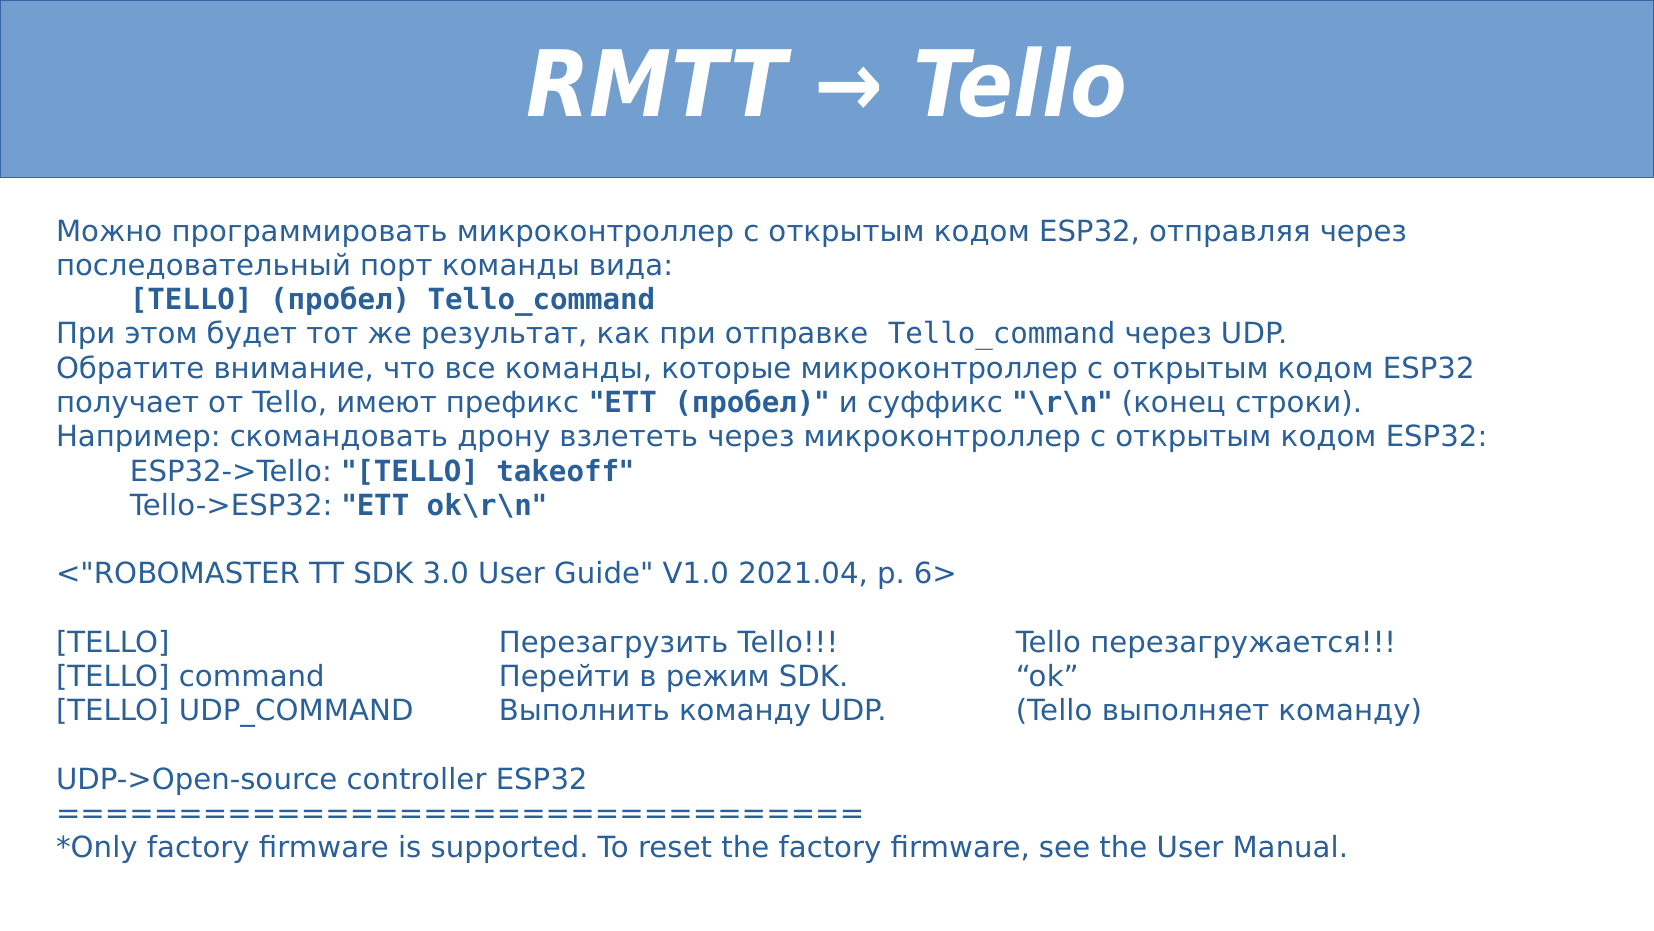

RMTT → Tello
Можно программировать микроконтроллер с открытым кодом ESP32, отправляя через последовательный порт команды вида:
	[TELLO] (пробел) Tello_command
При этом будет тот же результат, как при отправке Tello_command через UDP.
Обратите внимание, что все команды, которые микроконтроллер с открытым кодом ESP32 получает от Tello, имеют префикс "ETT (пробел)" и суффикс "\r\n" (конец строки).
Например: скомандовать дрону взлететь через микроконтроллер с открытым кодом ESP32:
	ESP32->Tello: "[TELLO] takeoff"
	Tello->ESP32: "ETT ok\r\n"
<"ROBOMASTER TT SDK 3.0 User Guide" V1.0 2021.04, p. 6>
[TELLO]					Перезагрузить Tello!!!			Tello перезагружается!!!
[TELLO] command			Перейти в режим SDK.			“ok”
[TELLO] UDP_COMMAND		Выполнить команду UDP.		(Tello выполняет команду)
UDP->Open-source controller ESP32
=================================
*Only factory firmware is supported. To reset the factory firmware, see the User Manual.